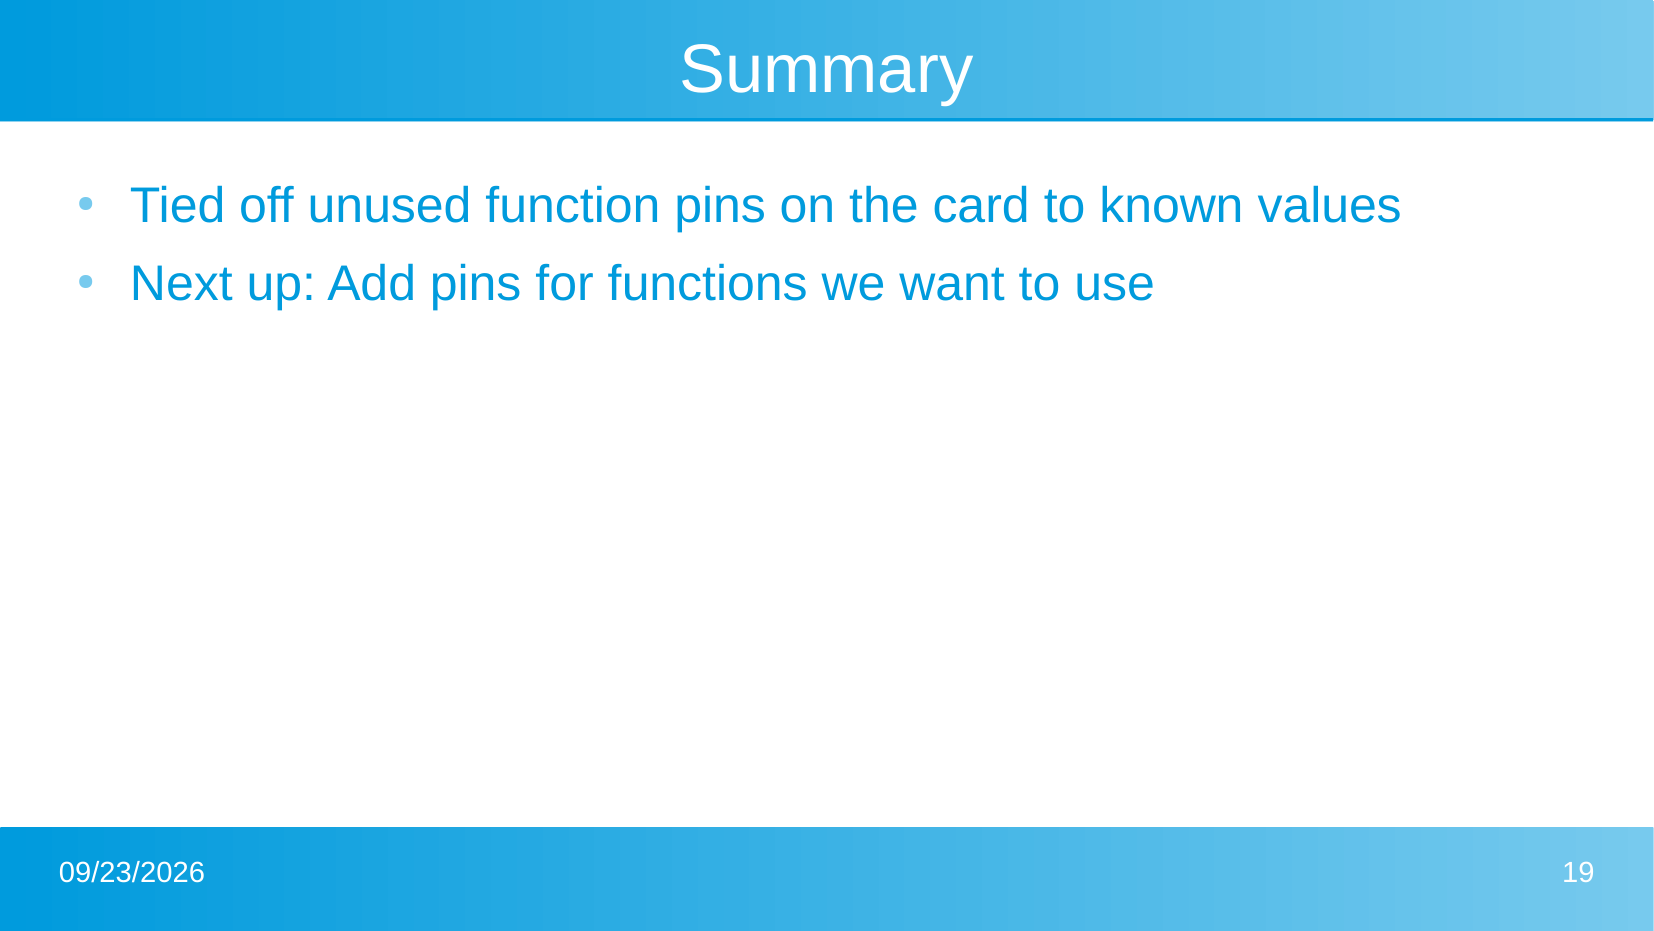

# Summary
Tied off unused function pins on the card to known values
Next up: Add pins for functions we want to use
19